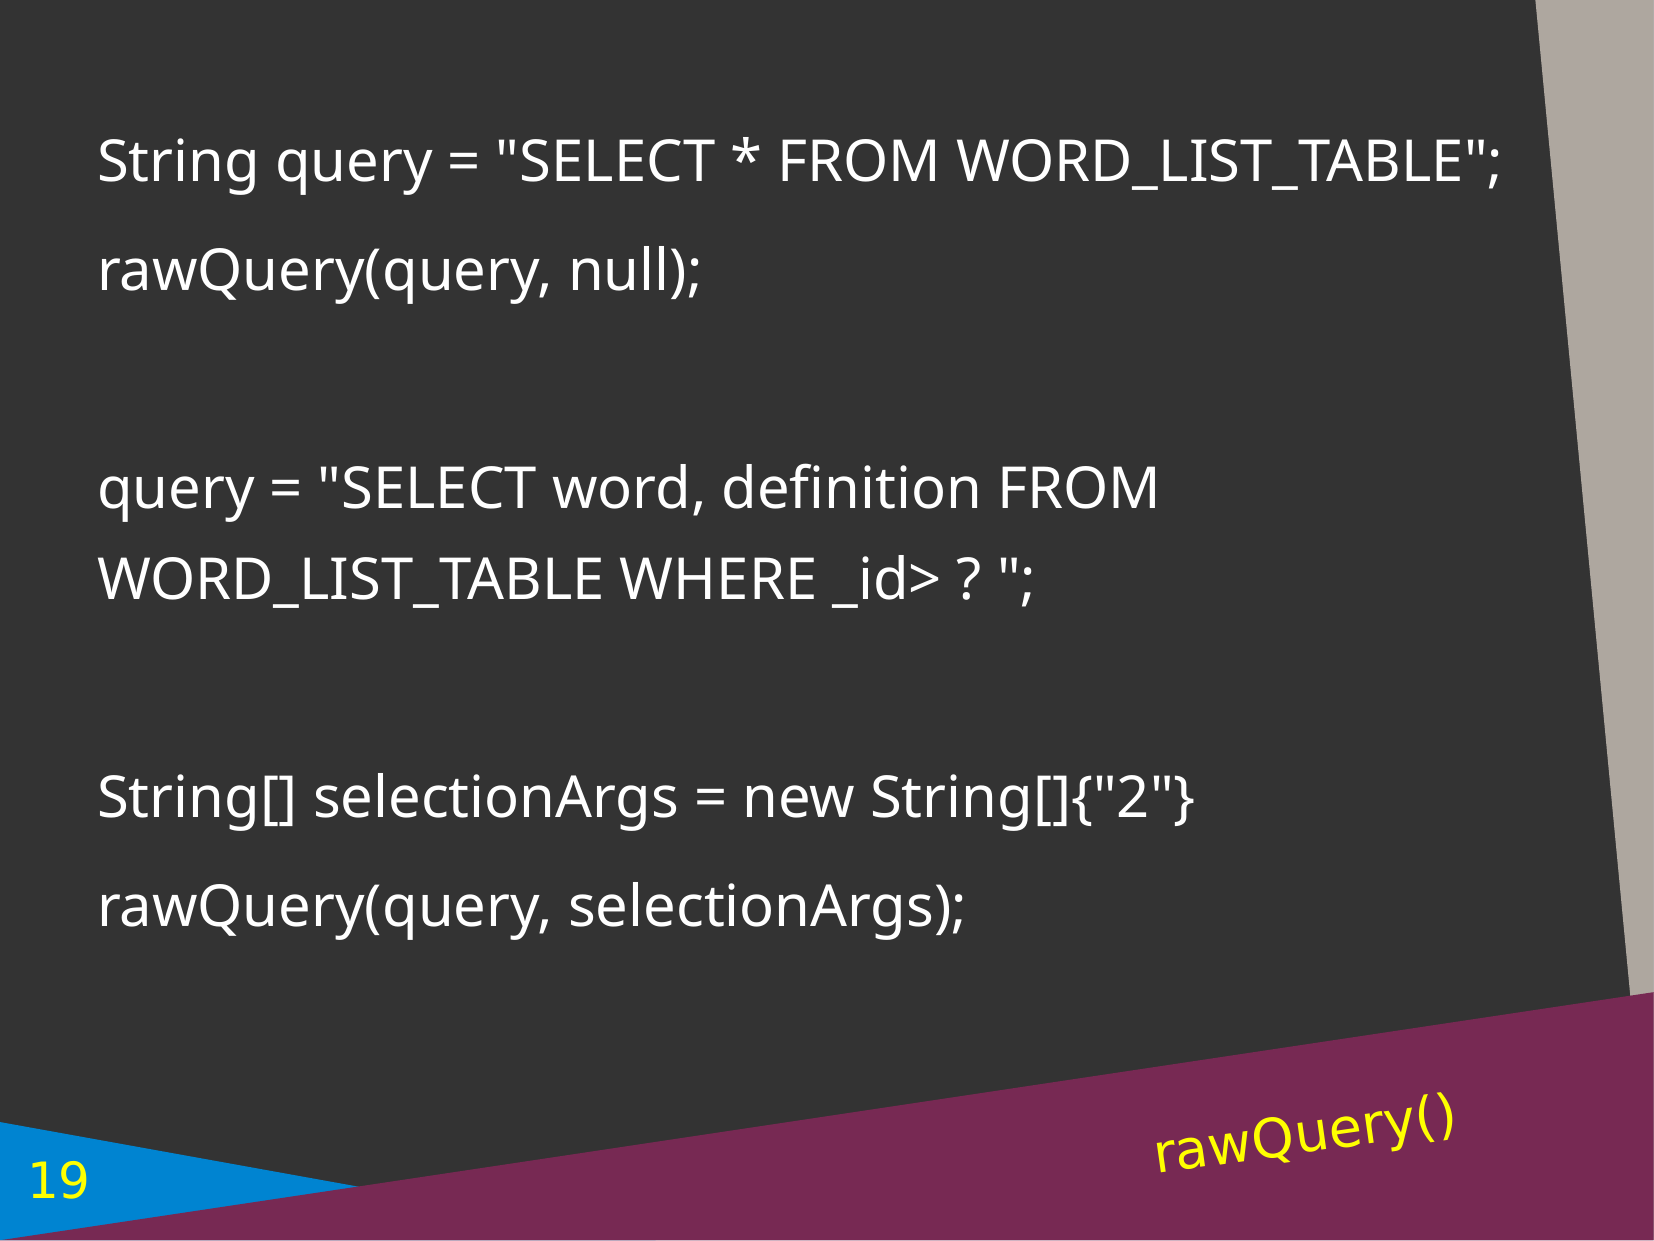

String query = "SELECT * FROM WORD_LIST_TABLE";
rawQuery(query, null);
query = "SELECT word, definition FROM WORD_LIST_TABLE WHERE _id> ? ";
String[] selectionArgs = new String[]{"2"}
rawQuery(query, selectionArgs);
# rawQuery()
19